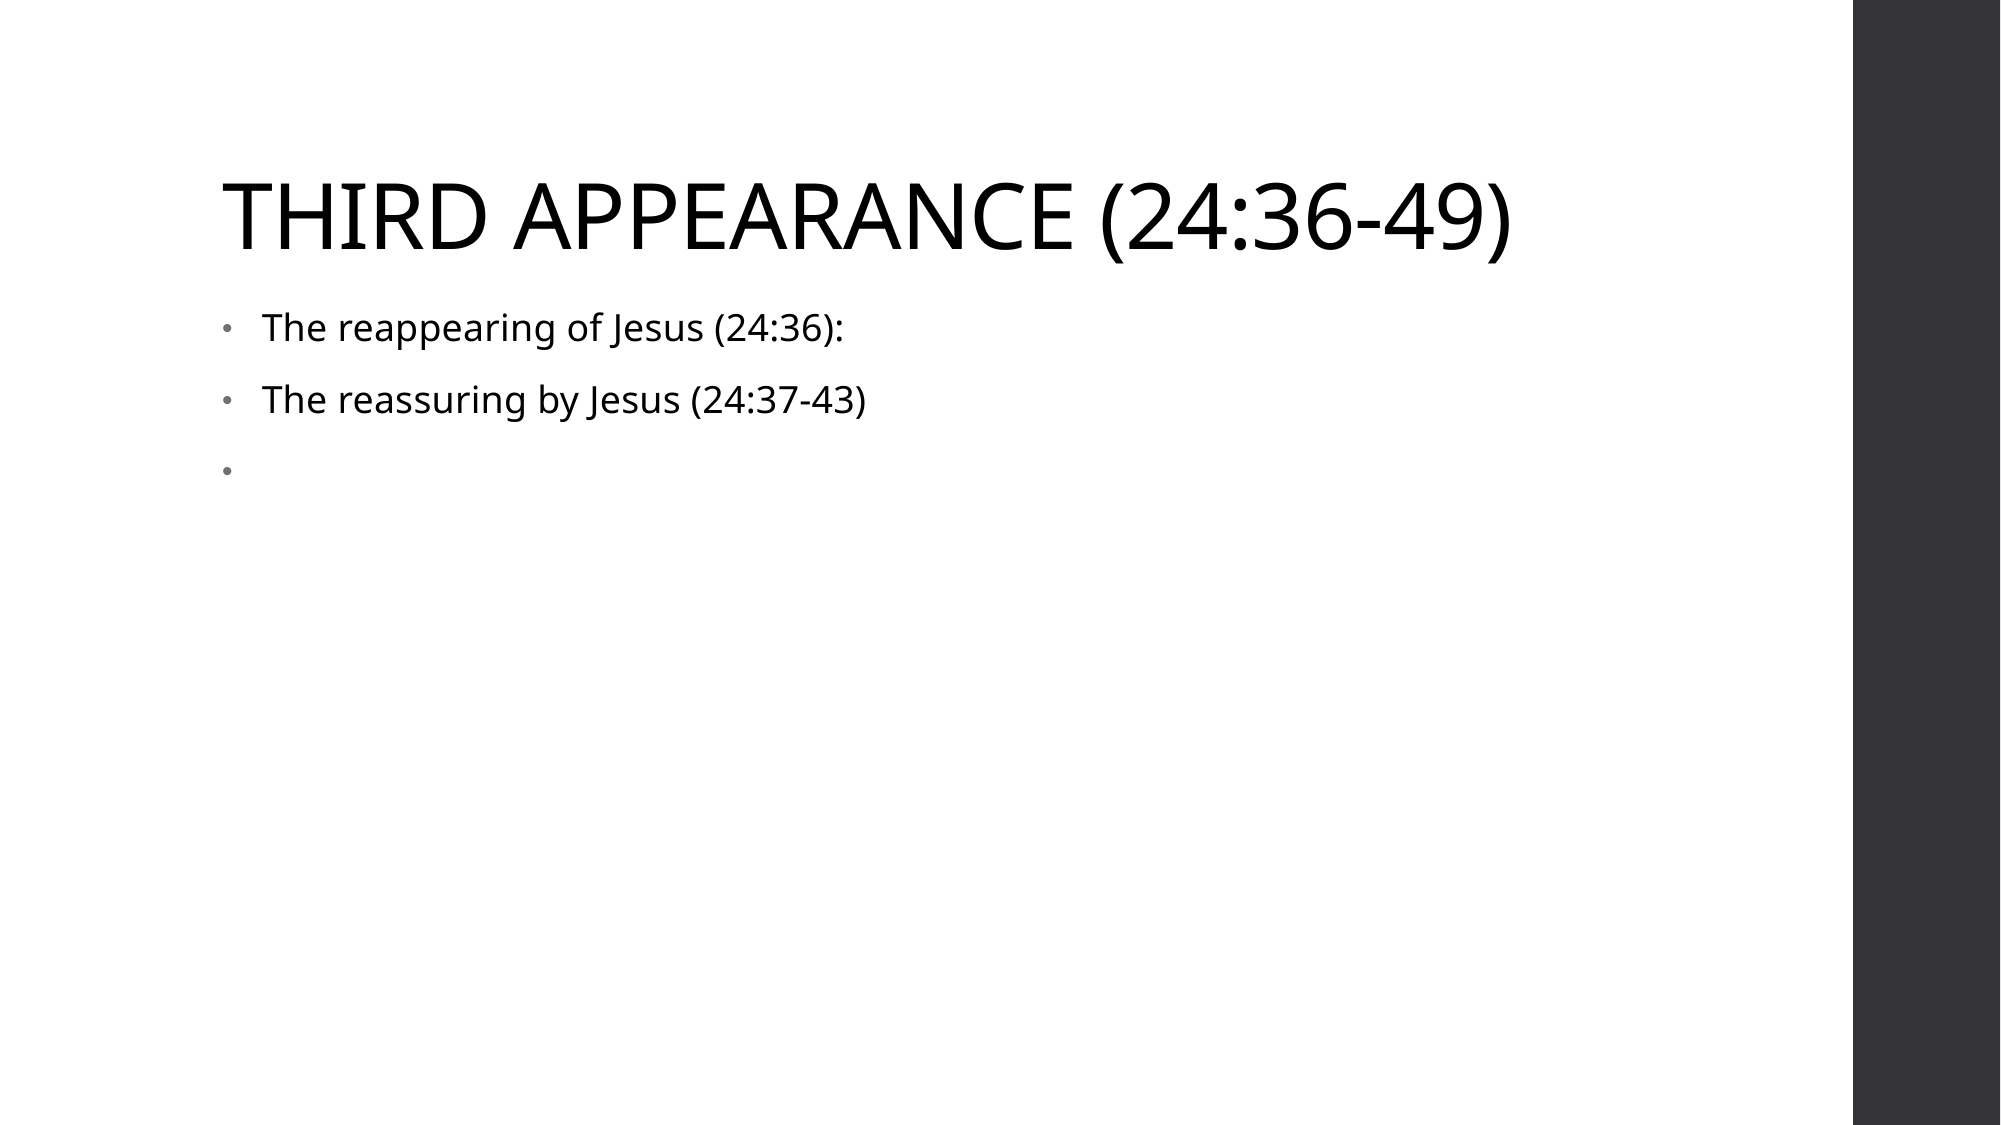

# THIRD APPEARANCE (24:36-49)
 The reappearing of Jesus (24:36):
 The reassuring by Jesus (24:37-43)